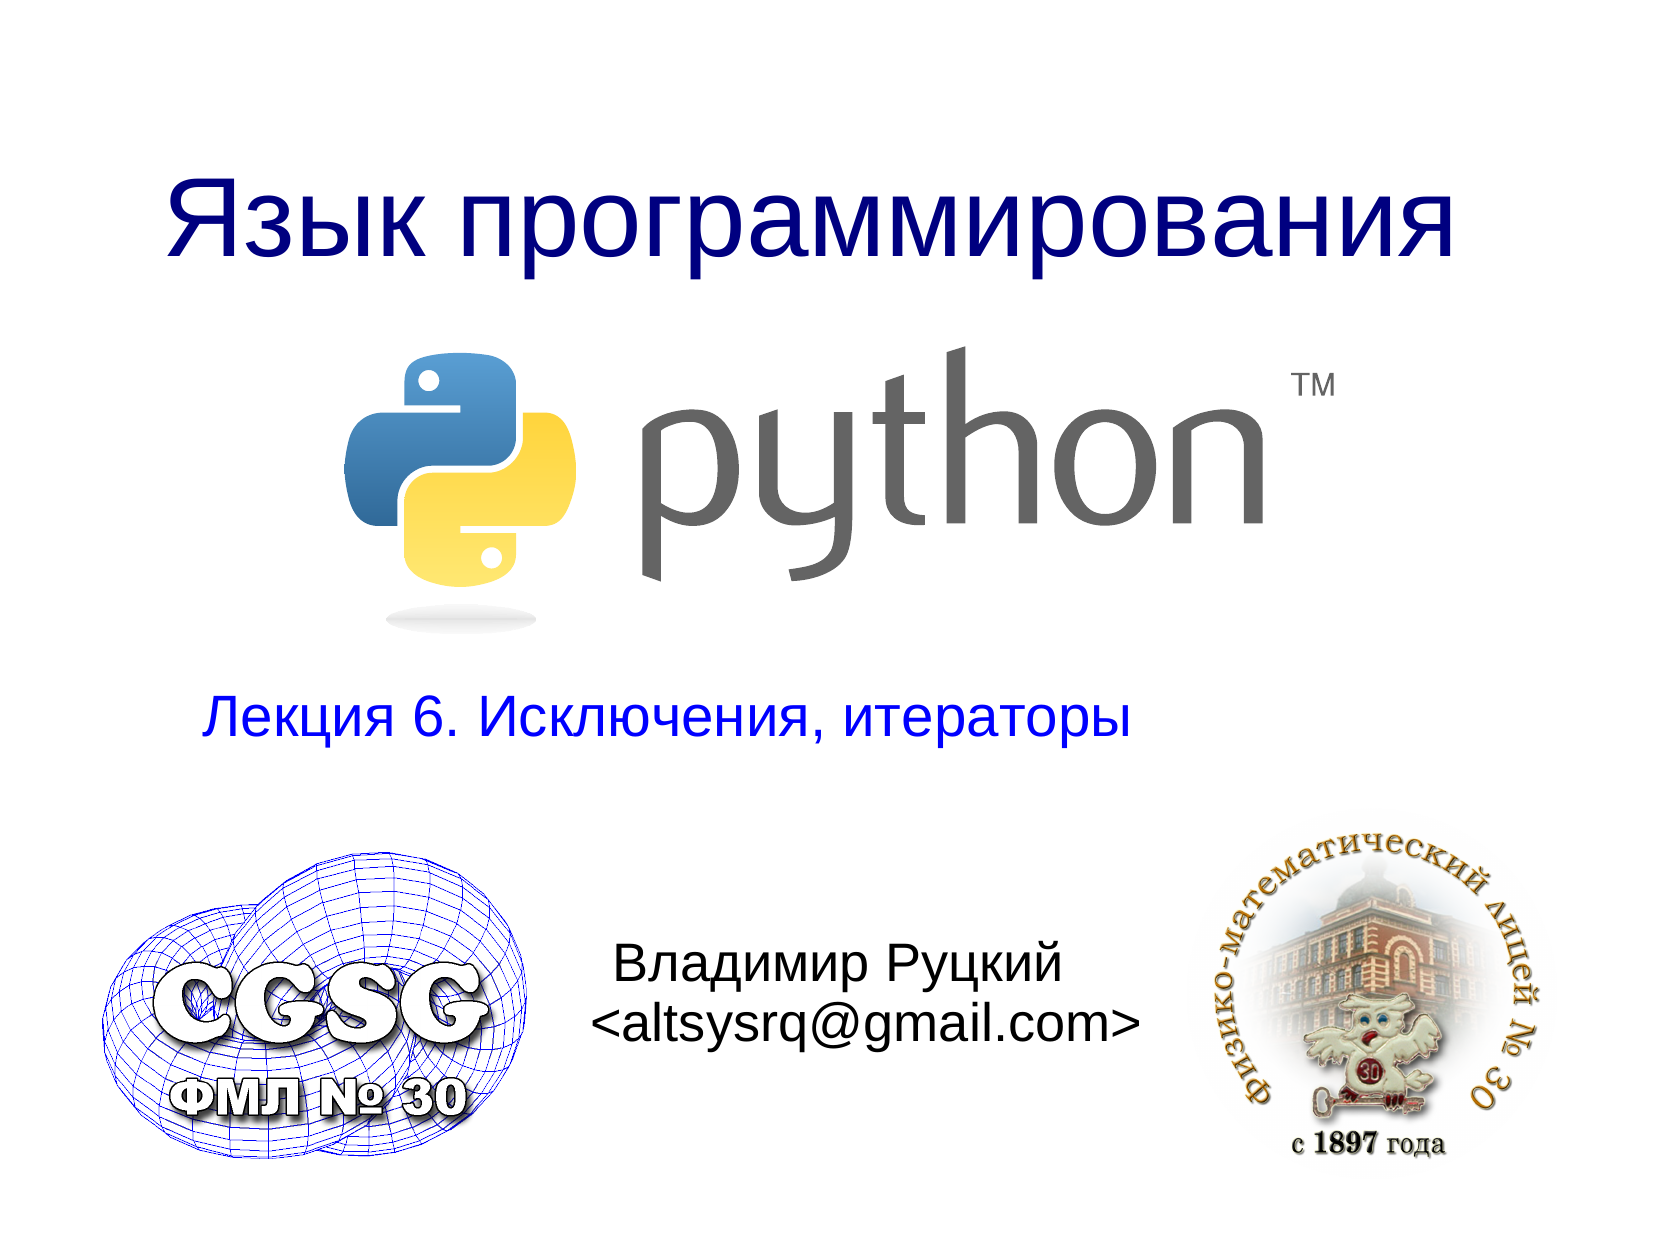

# Язык программирования
Лекция 6. Исключения, итераторы
Владимир Руцкий
<altsysrq@gmail.com>